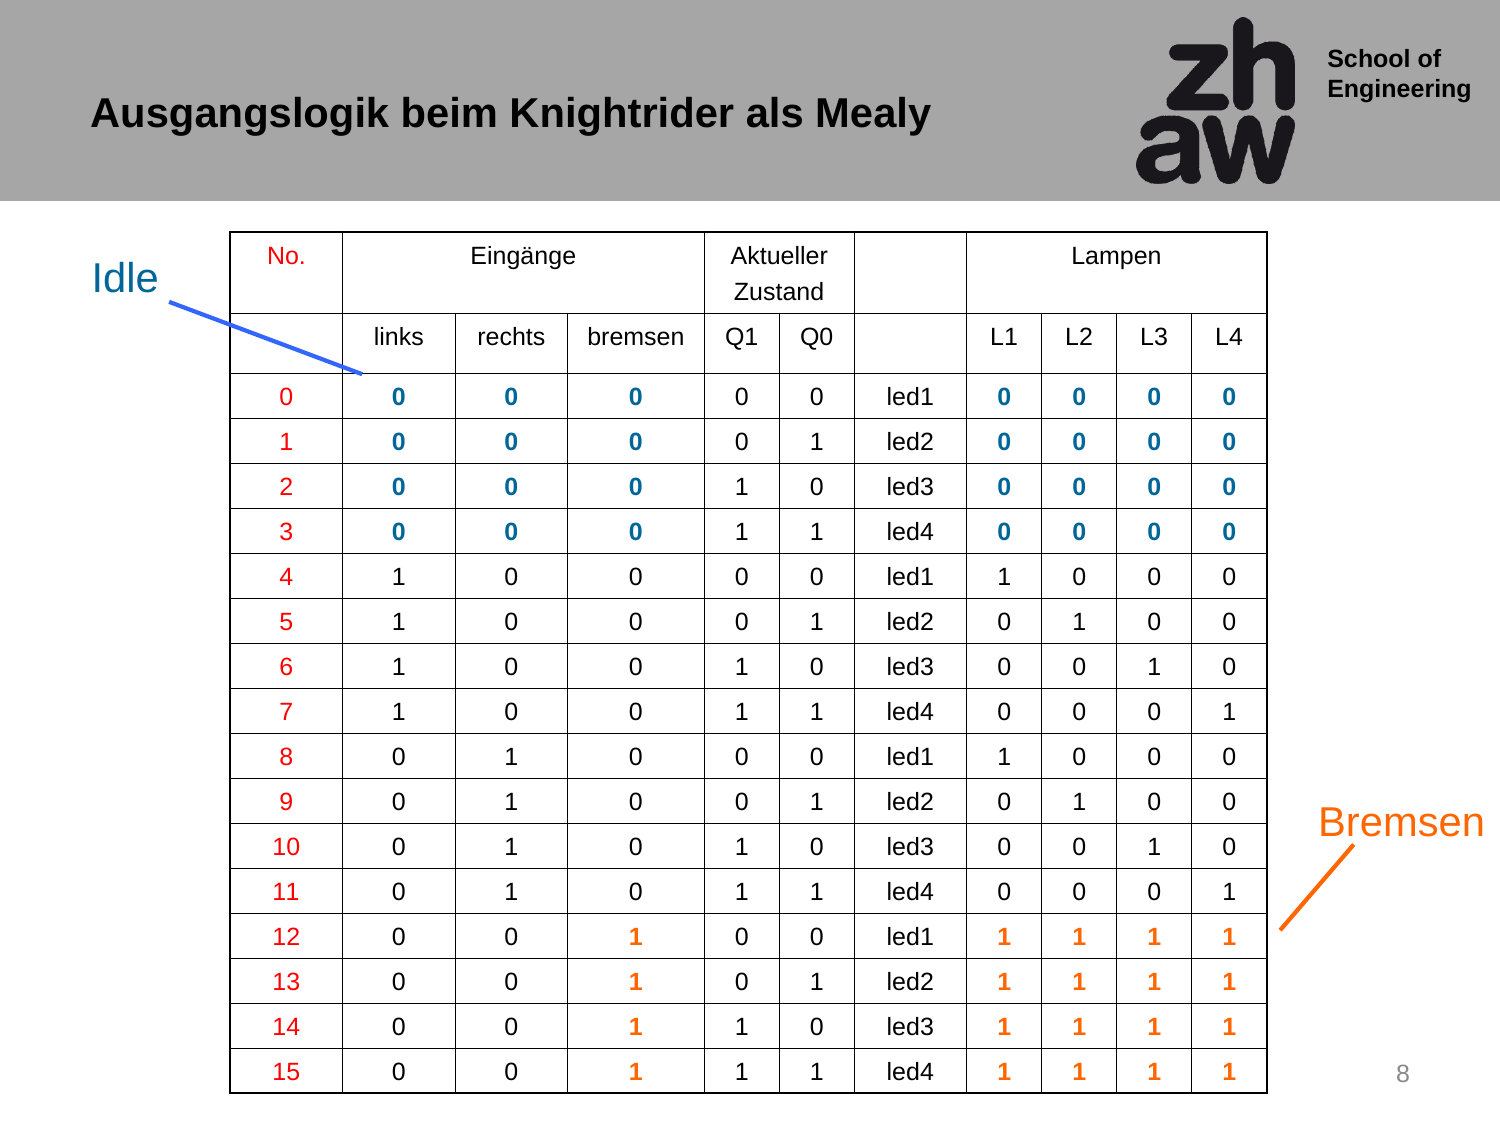

# Ausgangslogik beim Knightrider als Mealy
| No. | Eingänge | | | Aktueller Zustand | | | Lampen | | | |
| --- | --- | --- | --- | --- | --- | --- | --- | --- | --- | --- |
| | links | rechts | bremsen | Q1 | Q0 | | L1 | L2 | L3 | L4 |
| 0 | 0 | 0 | 0 | 0 | 0 | led1 | 0 | 0 | 0 | 0 |
| 1 | 0 | 0 | 0 | 0 | 1 | led2 | 0 | 0 | 0 | 0 |
| 2 | 0 | 0 | 0 | 1 | 0 | led3 | 0 | 0 | 0 | 0 |
| 3 | 0 | 0 | 0 | 1 | 1 | led4 | 0 | 0 | 0 | 0 |
| 4 | 1 | 0 | 0 | 0 | 0 | led1 | 1 | 0 | 0 | 0 |
| 5 | 1 | 0 | 0 | 0 | 1 | led2 | 0 | 1 | 0 | 0 |
| 6 | 1 | 0 | 0 | 1 | 0 | led3 | 0 | 0 | 1 | 0 |
| 7 | 1 | 0 | 0 | 1 | 1 | led4 | 0 | 0 | 0 | 1 |
| 8 | 0 | 1 | 0 | 0 | 0 | led1 | 1 | 0 | 0 | 0 |
| 9 | 0 | 1 | 0 | 0 | 1 | led2 | 0 | 1 | 0 | 0 |
| 10 | 0 | 1 | 0 | 1 | 0 | led3 | 0 | 0 | 1 | 0 |
| 11 | 0 | 1 | 0 | 1 | 1 | led4 | 0 | 0 | 0 | 1 |
| 12 | 0 | 0 | 1 | 0 | 0 | led1 | 1 | 1 | 1 | 1 |
| 13 | 0 | 0 | 1 | 0 | 1 | led2 | 1 | 1 | 1 | 1 |
| 14 | 0 | 0 | 1 | 1 | 0 | led3 | 1 | 1 | 1 | 1 |
| 15 | 0 | 0 | 1 | 1 | 1 | led4 | 1 | 1 | 1 | 1 |
Idle
Bremsen